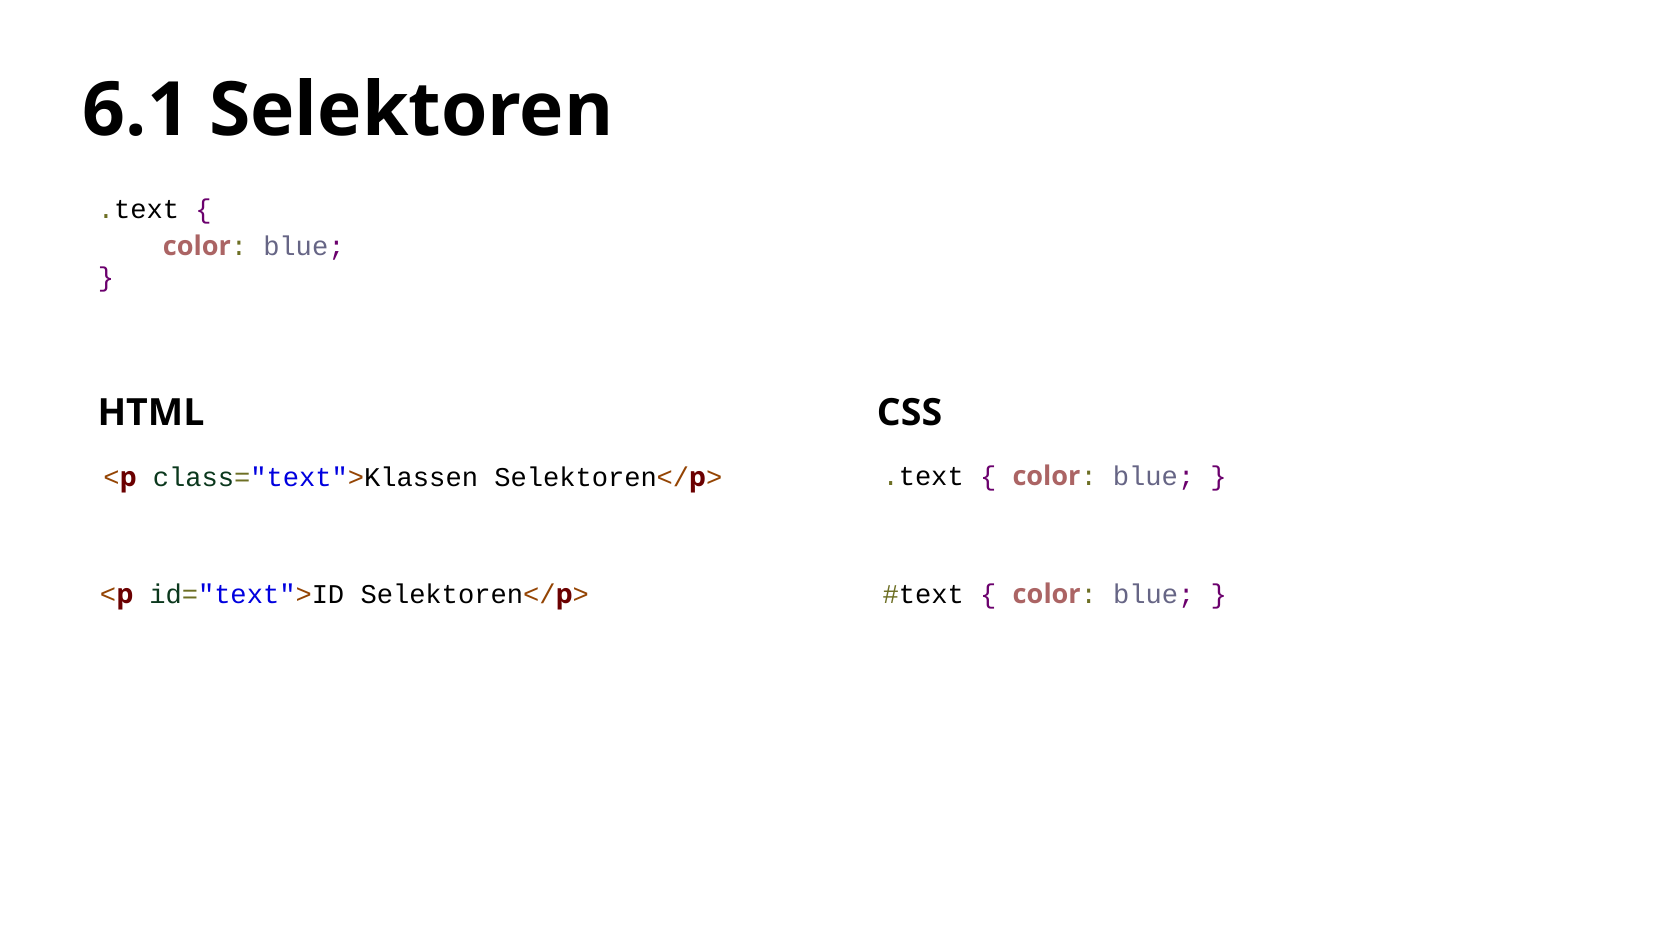

# 6.1 Selektoren
.text {
 color: blue;
}
HTML
CSS
.text { color: blue; }
<p class="text">Klassen Selektoren</p>
<p id="text">ID Selektoren</p>
#text { color: blue; }